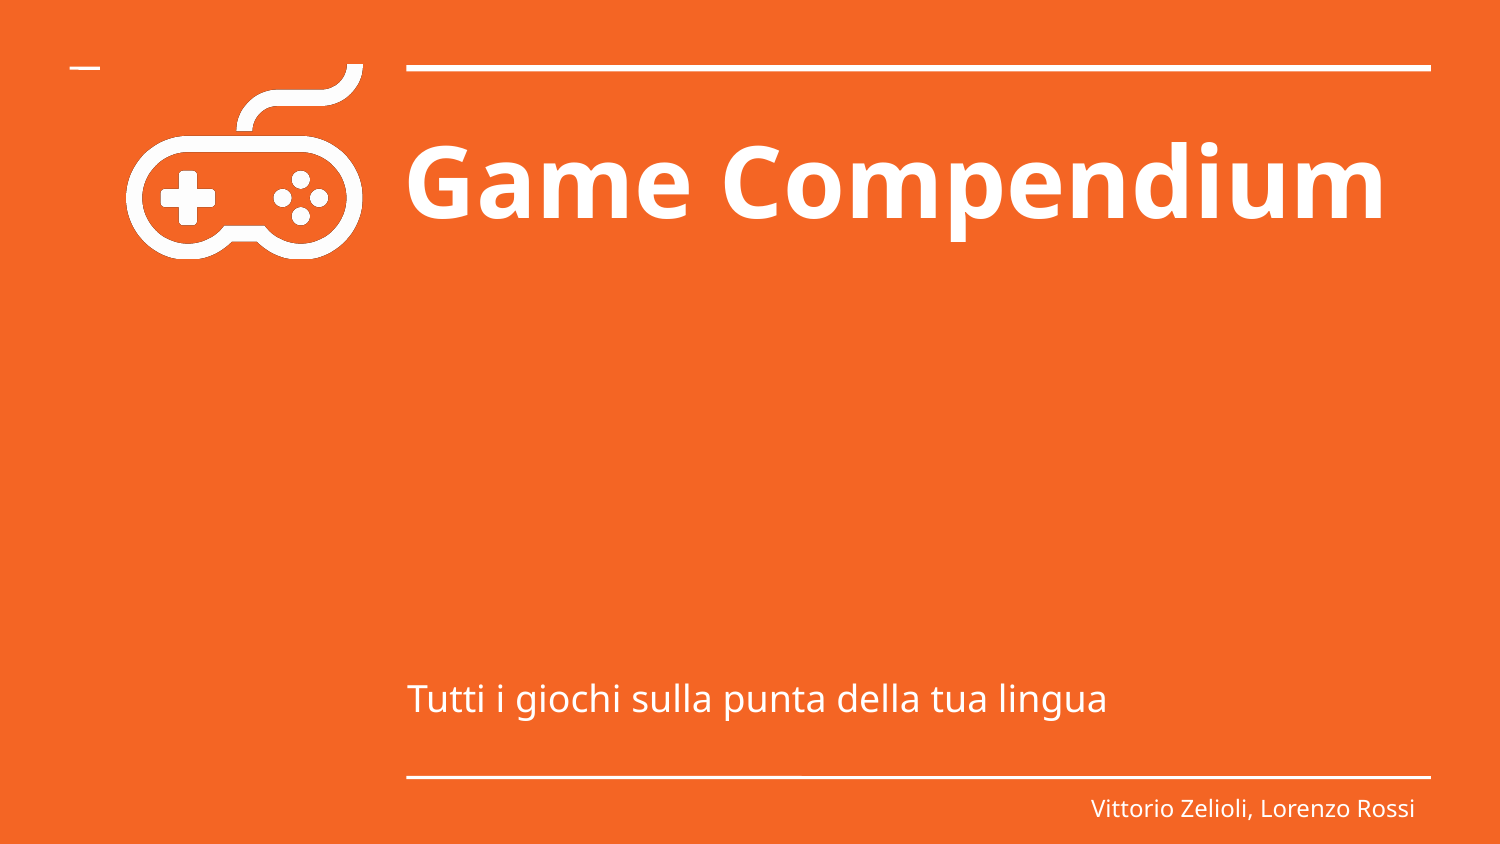

# Game Compendium
Tutti i giochi sulla punta della tua lingua
Vittorio Zelioli, Lorenzo Rossi